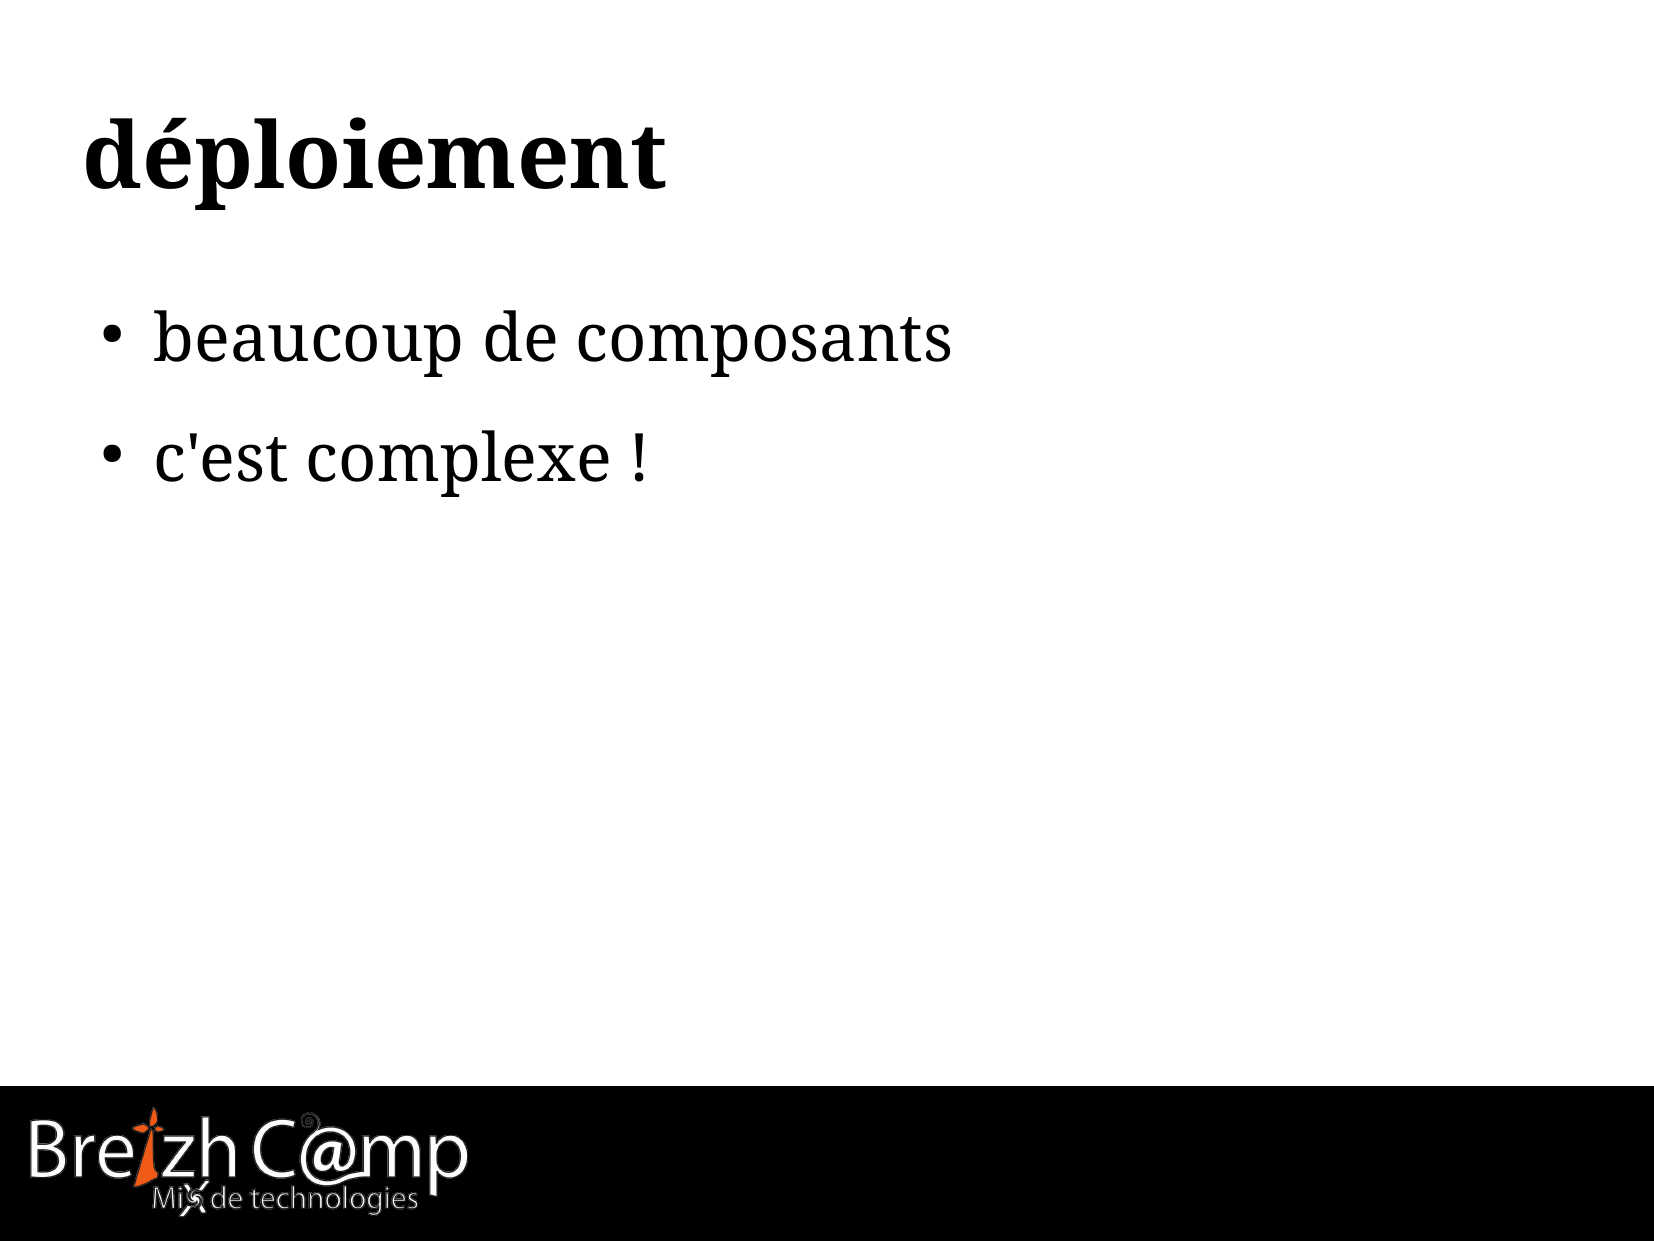

# déploiement
beaucoup de composants
c'est complexe !
25